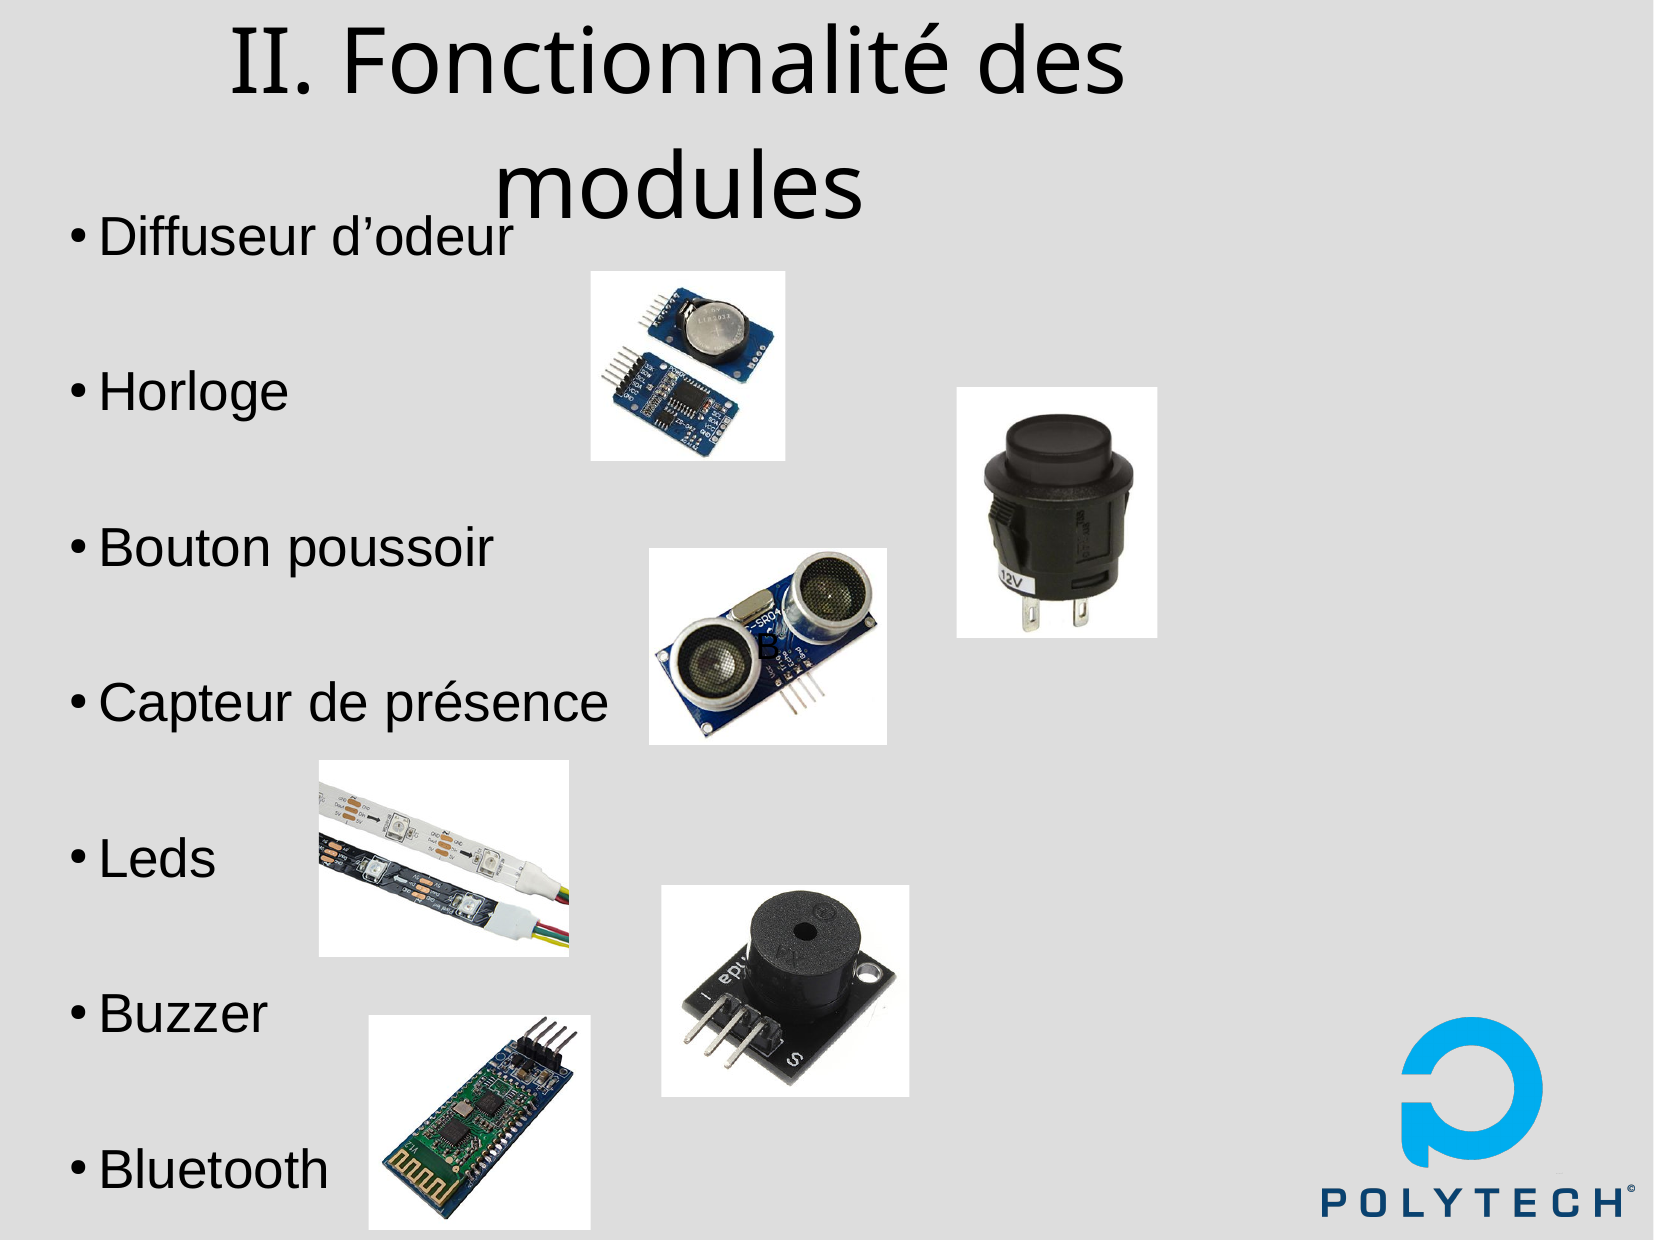

# II. Fonctionnalité des modules
Diffuseur d’odeur
Horloge
Bouton poussoir
Capteur de présence
Leds
Buzzer
Bluetooth
B